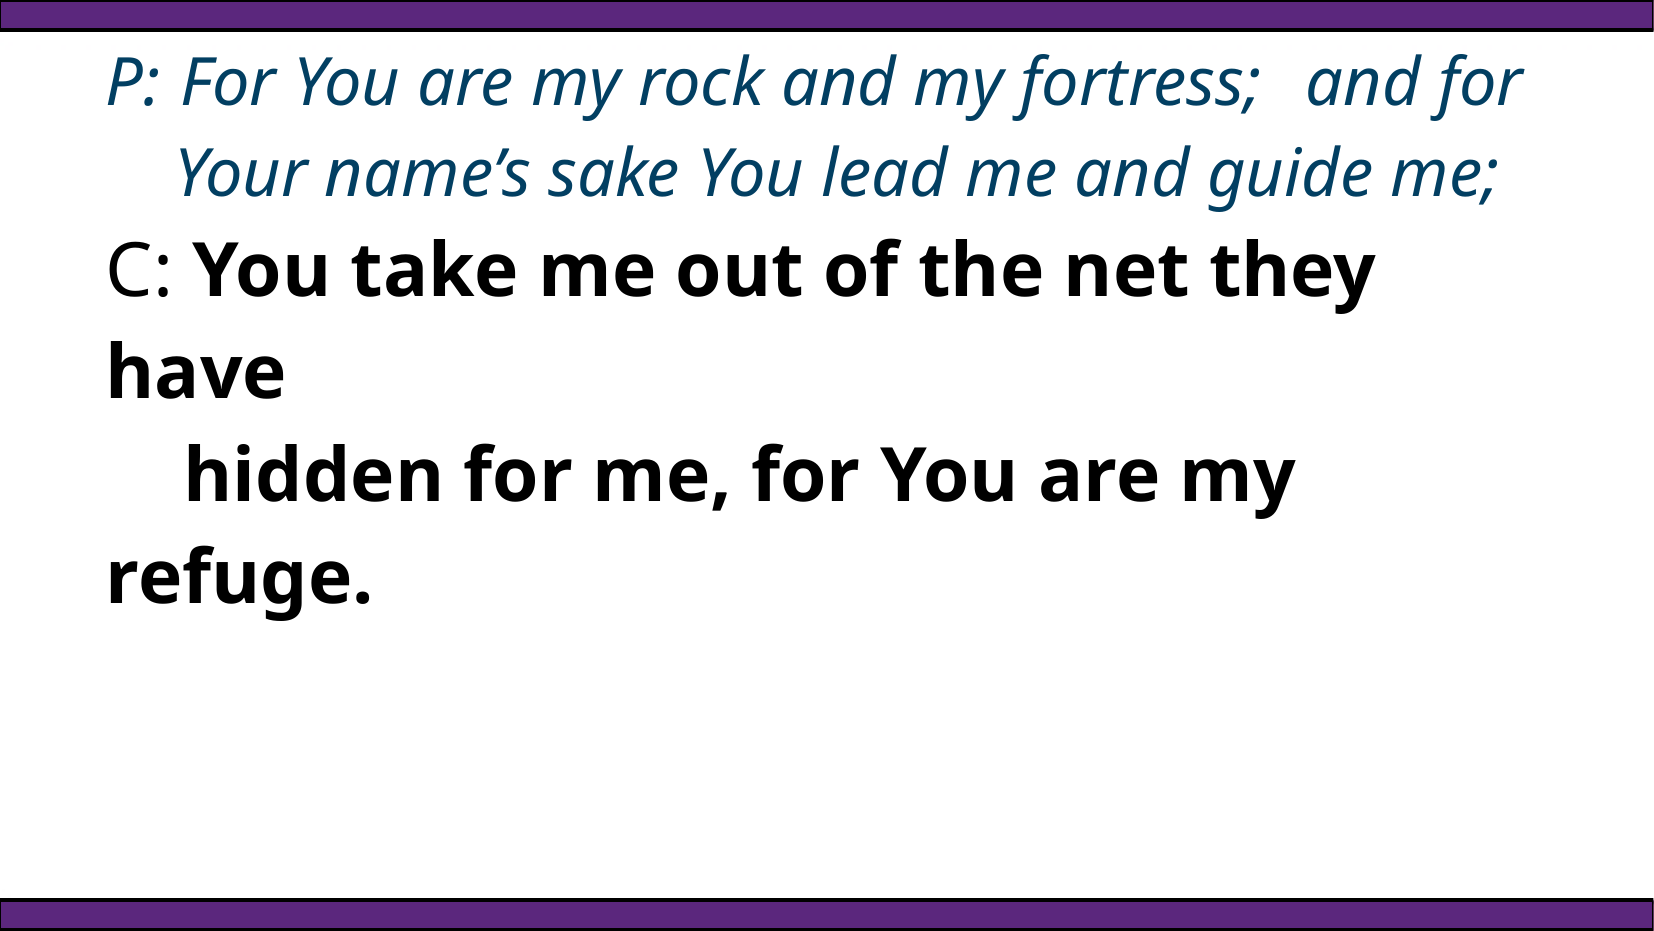

P:	For You are my rock and my fortress;	and for
 Your name’s sake You lead me and guide me;
C: You take me out of the net they have
 hidden for me, for You are my refuge.